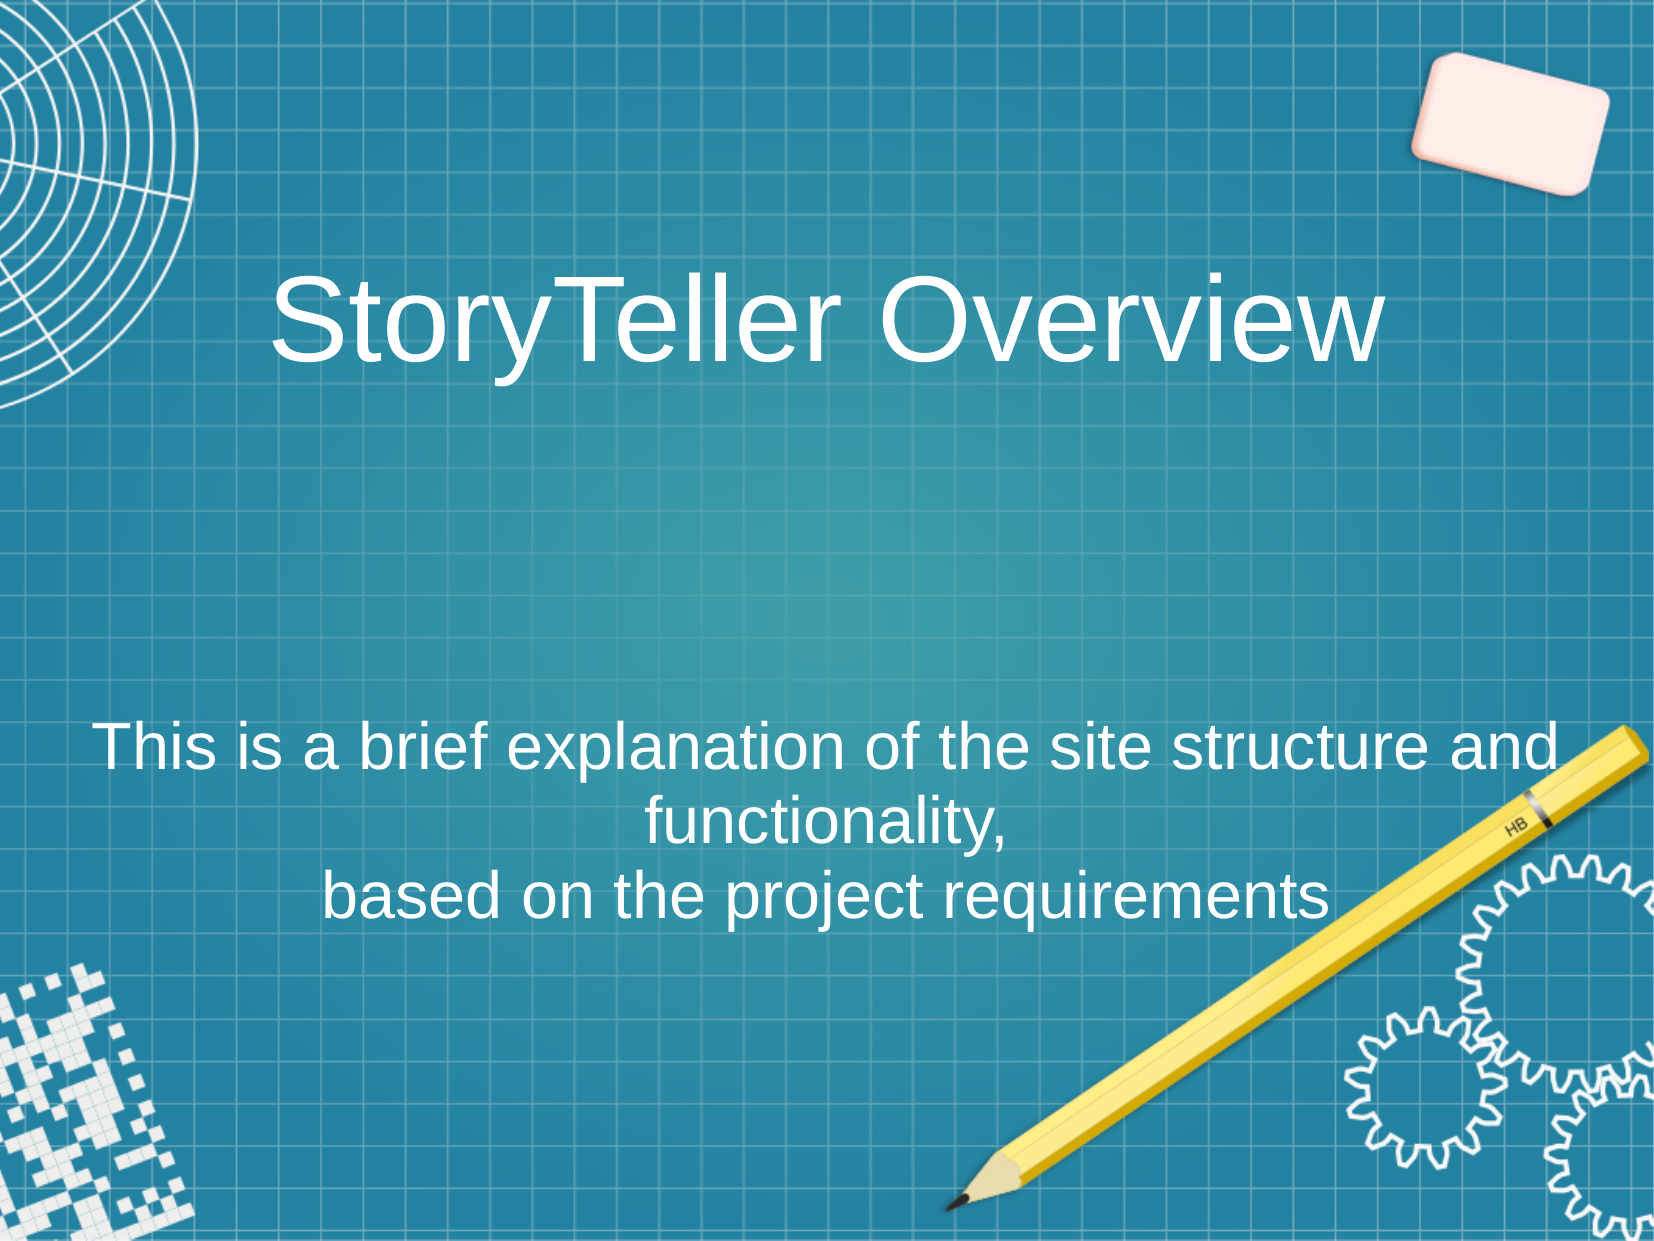

# StoryTeller Overview
This is a brief explanation of the site structure and functionality,
based on the project requirements